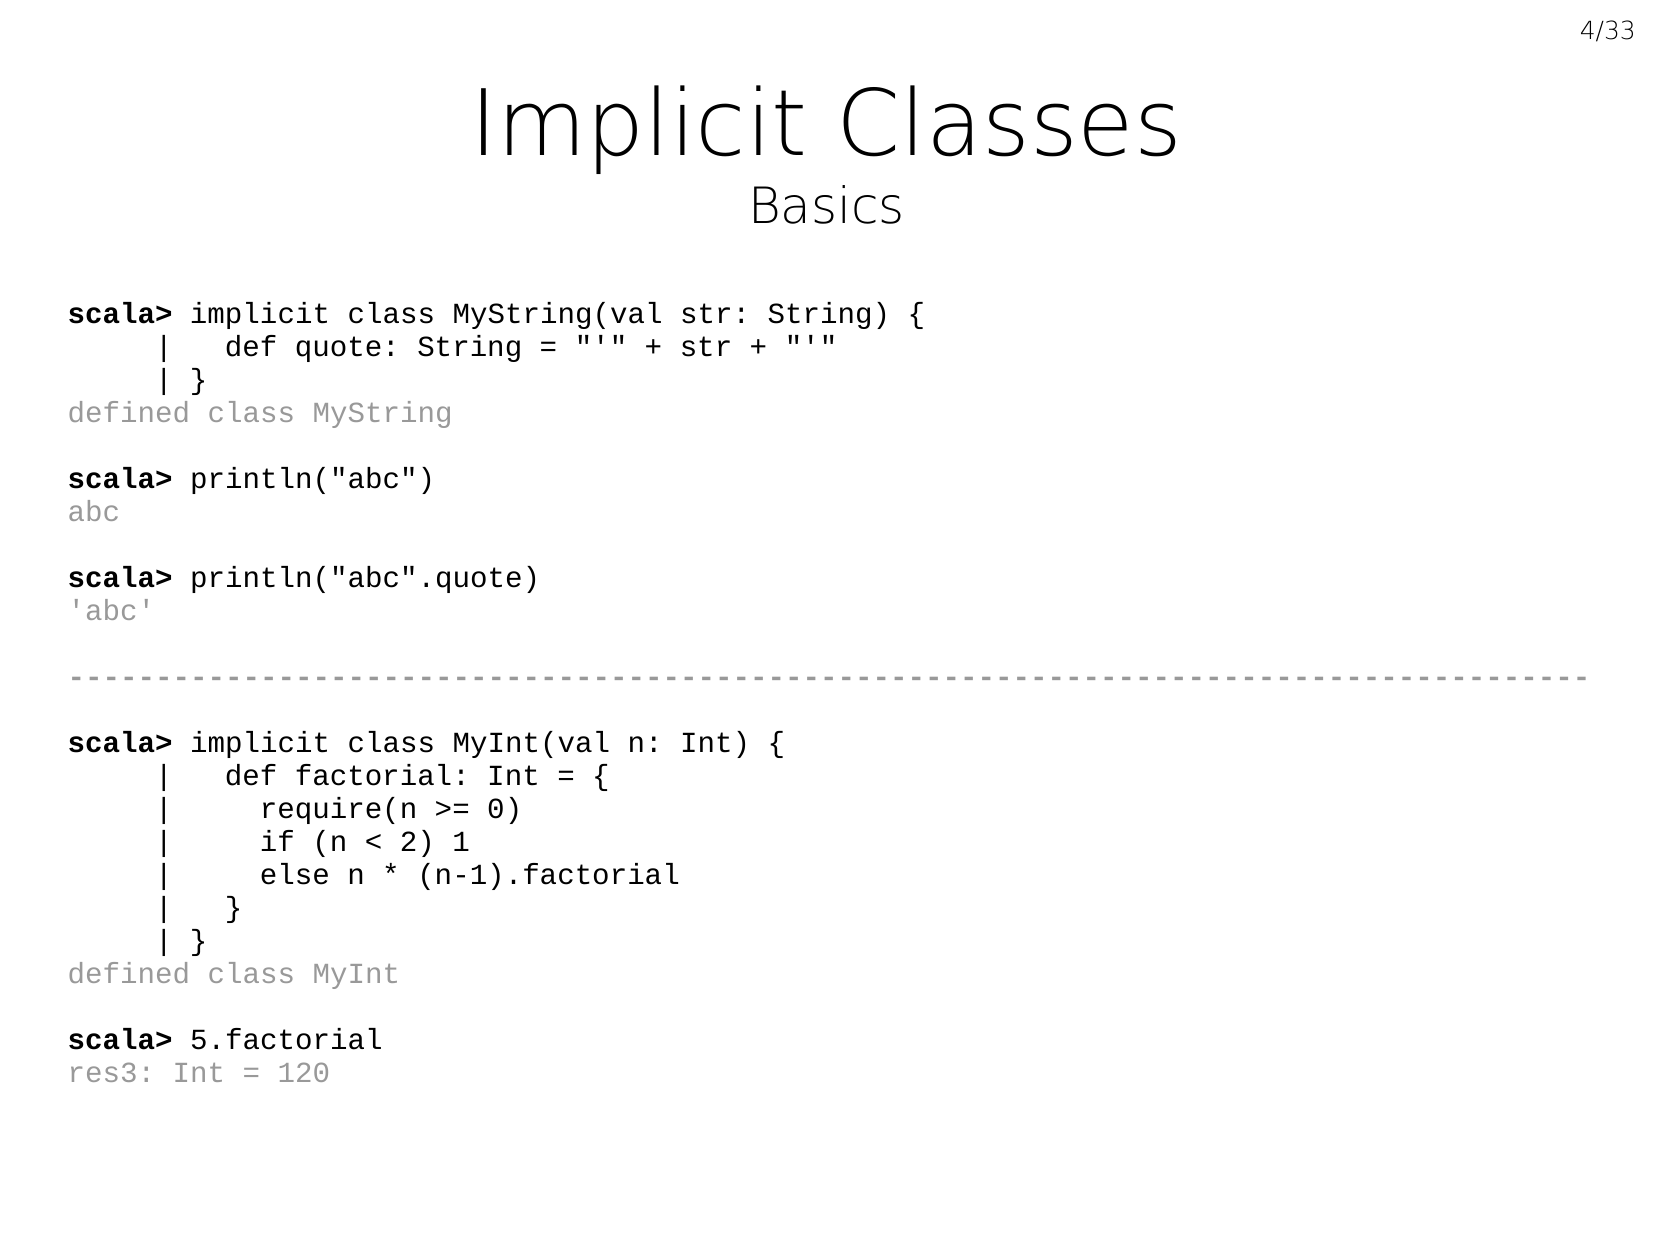

# Implicit Classes Basics
scala> implicit class MyString(val str: String) {
 | def quote: String = "'" + str + "'"
 | }
defined class MyString
scala> println("abc")
abc
scala> println("abc".quote)
'abc'
---------------------------------------------------------------------------------------
scala> implicit class MyInt(val n: Int) {
 | def factorial: Int = {
 | require(n >= 0)
 | if (n < 2) 1
 | else n * (n-1).factorial
 | }
 | }
defined class MyInt
scala> 5.factorial
res3: Int = 120